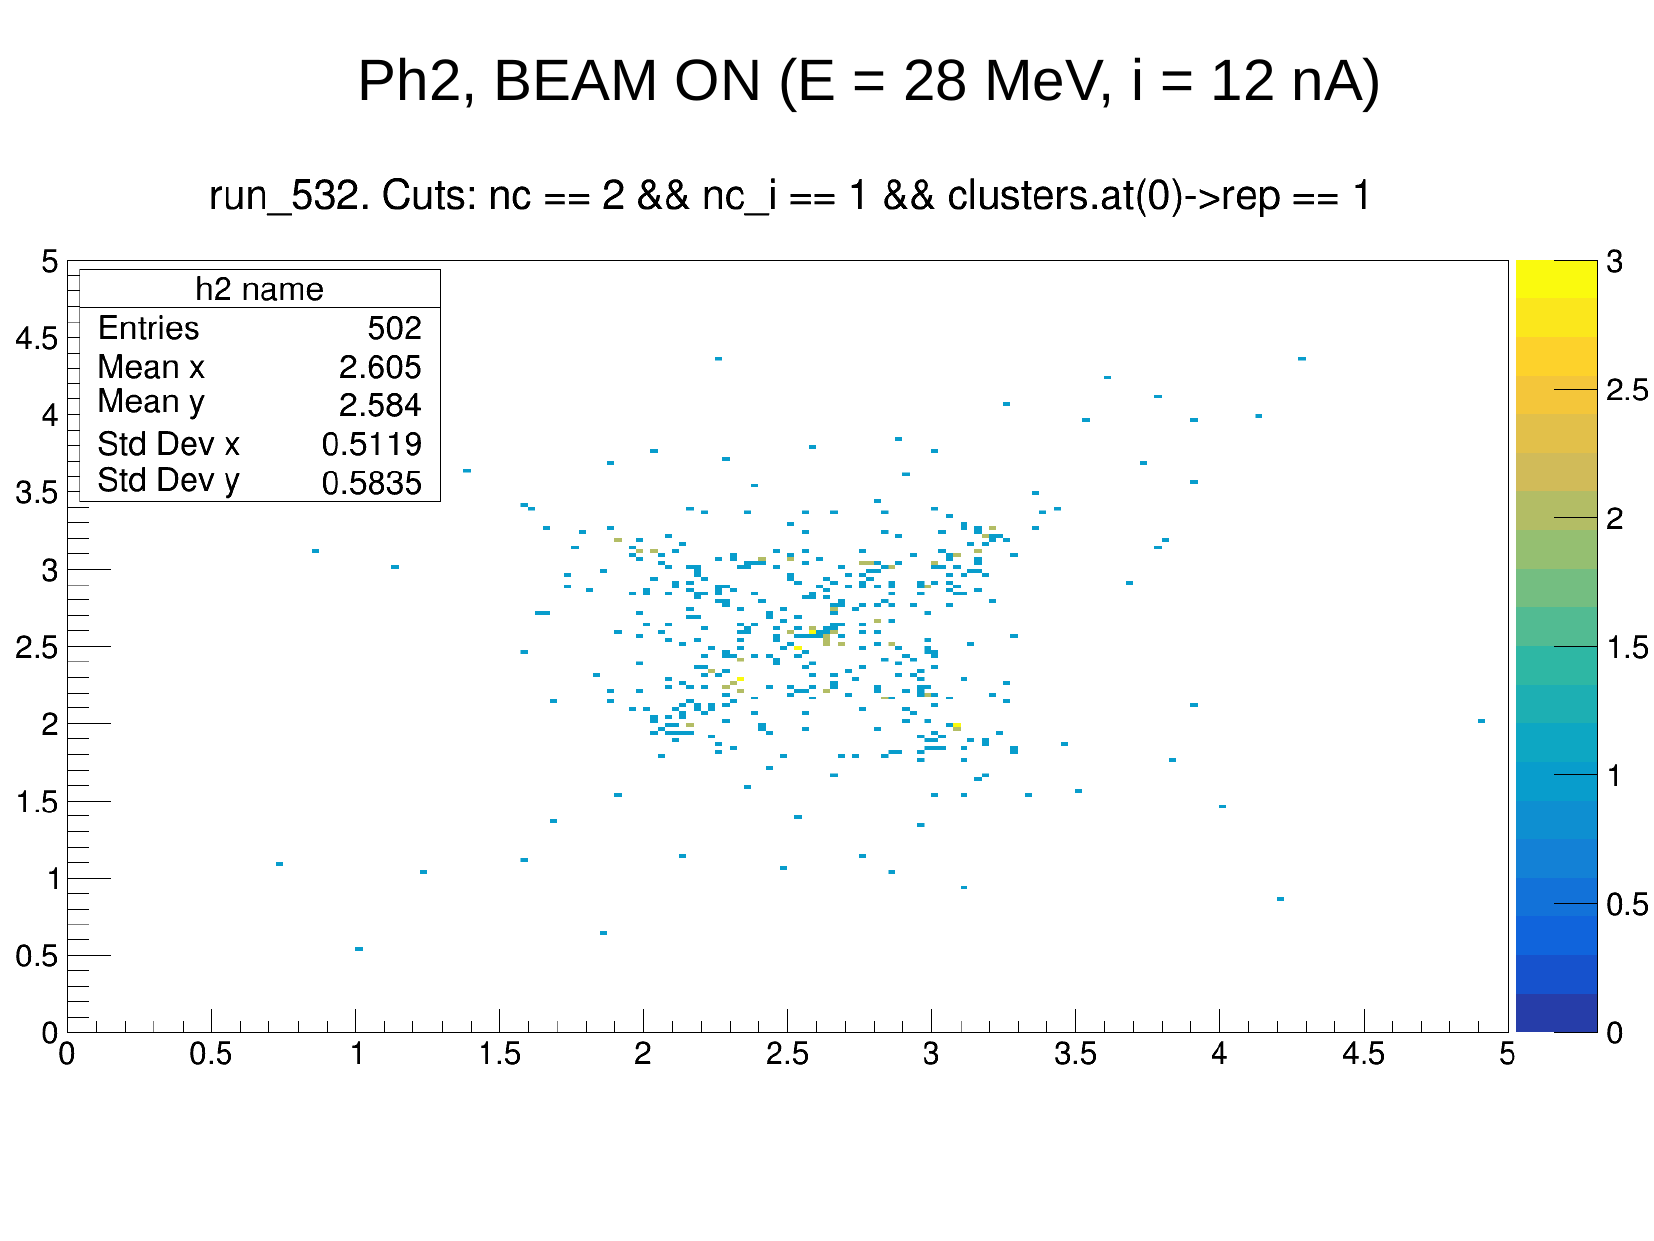

Ph2, BEAM ON (E = 28 MeV, i = 12 nA)